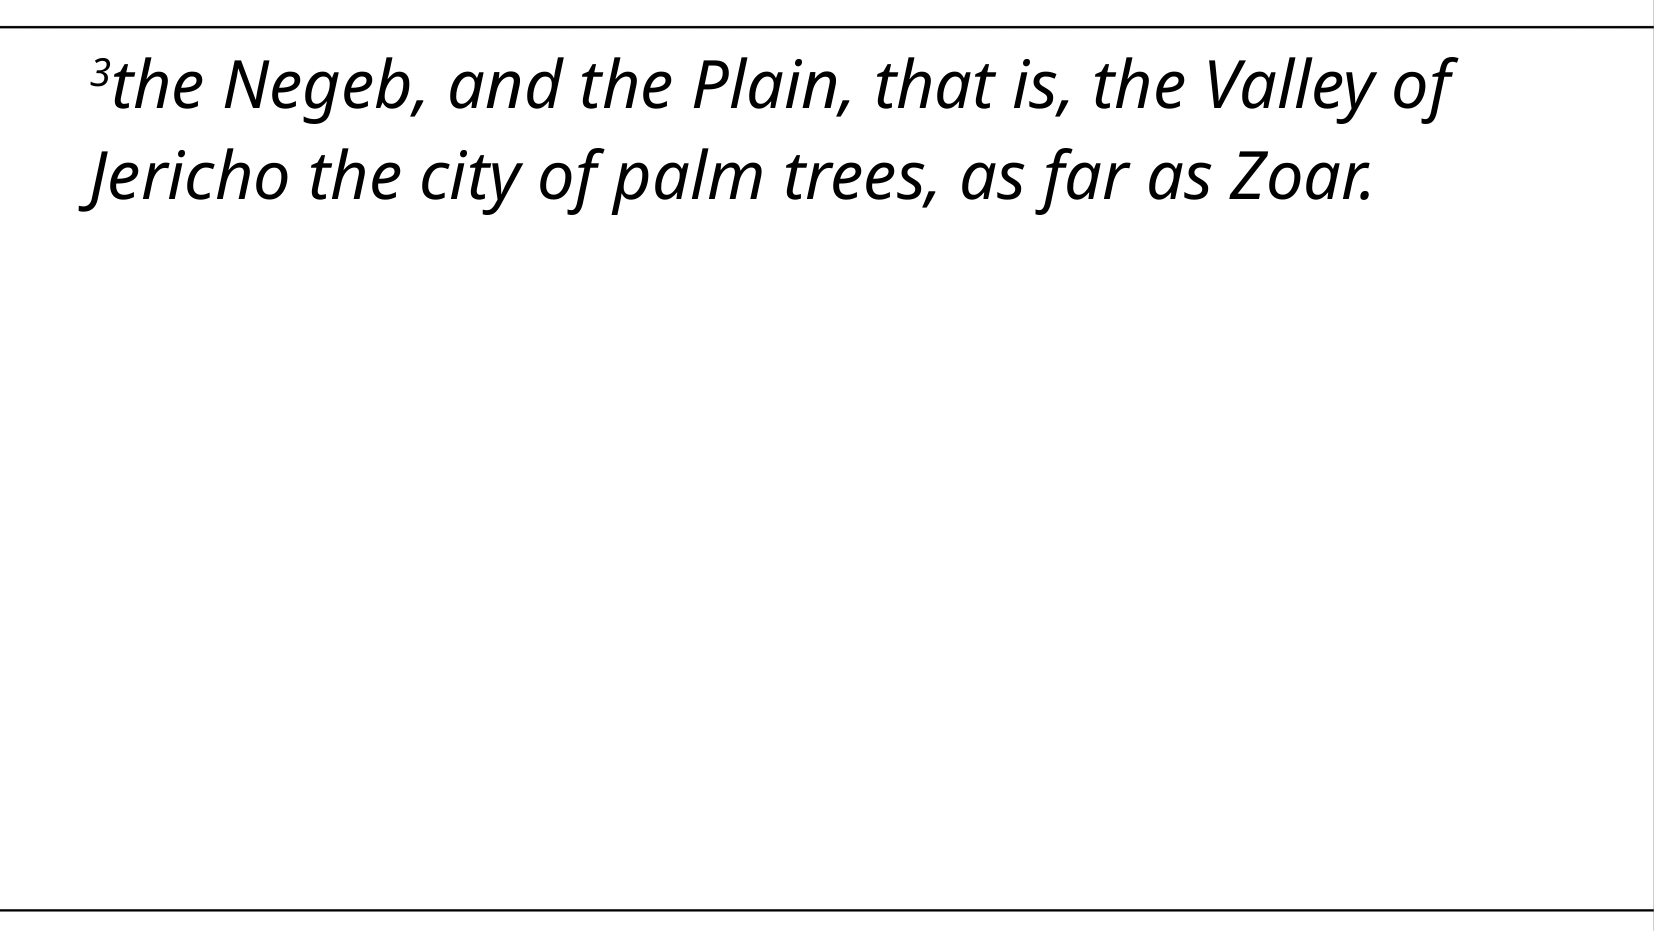

3the Negeb, and the Plain, that is, the Valley of Jericho the city of palm trees, as far as Zoar.